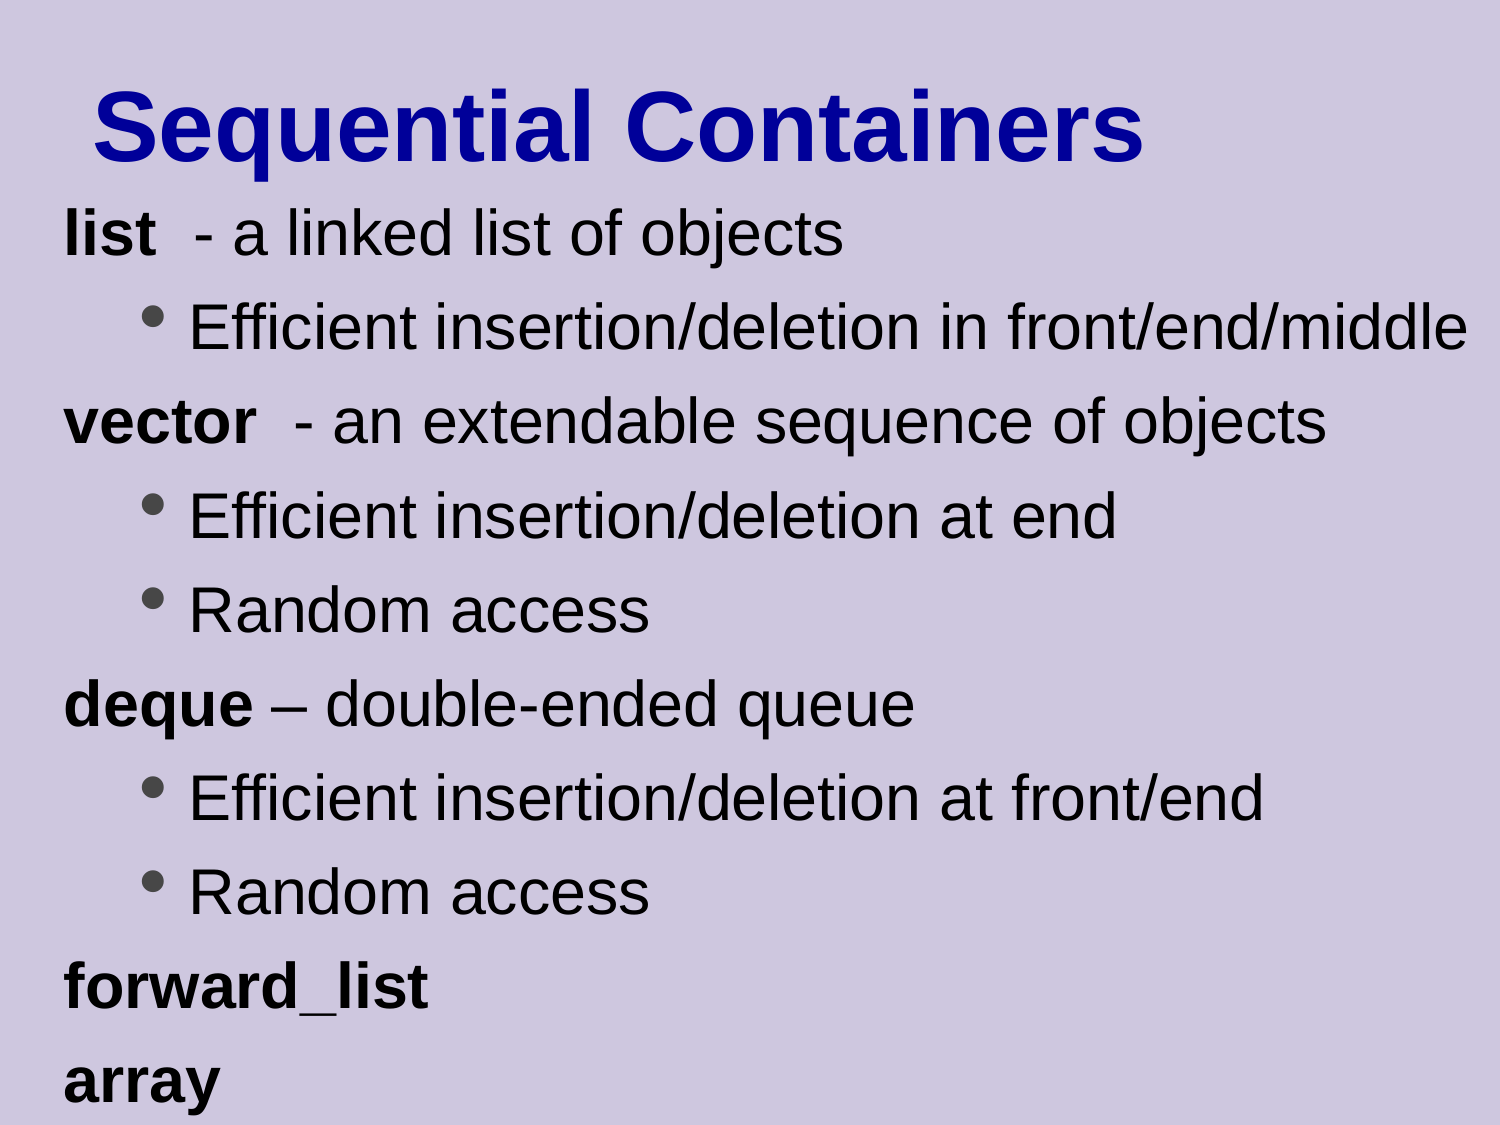

Sequential Containers
# list - a linked list of objects
Efficient insertion/deletion in front/end/middle
vector - an extendable sequence of objects
Efficient insertion/deletion at end
Random access
deque – double-ended queue
Efficient insertion/deletion at front/end
Random access
forward_list
array